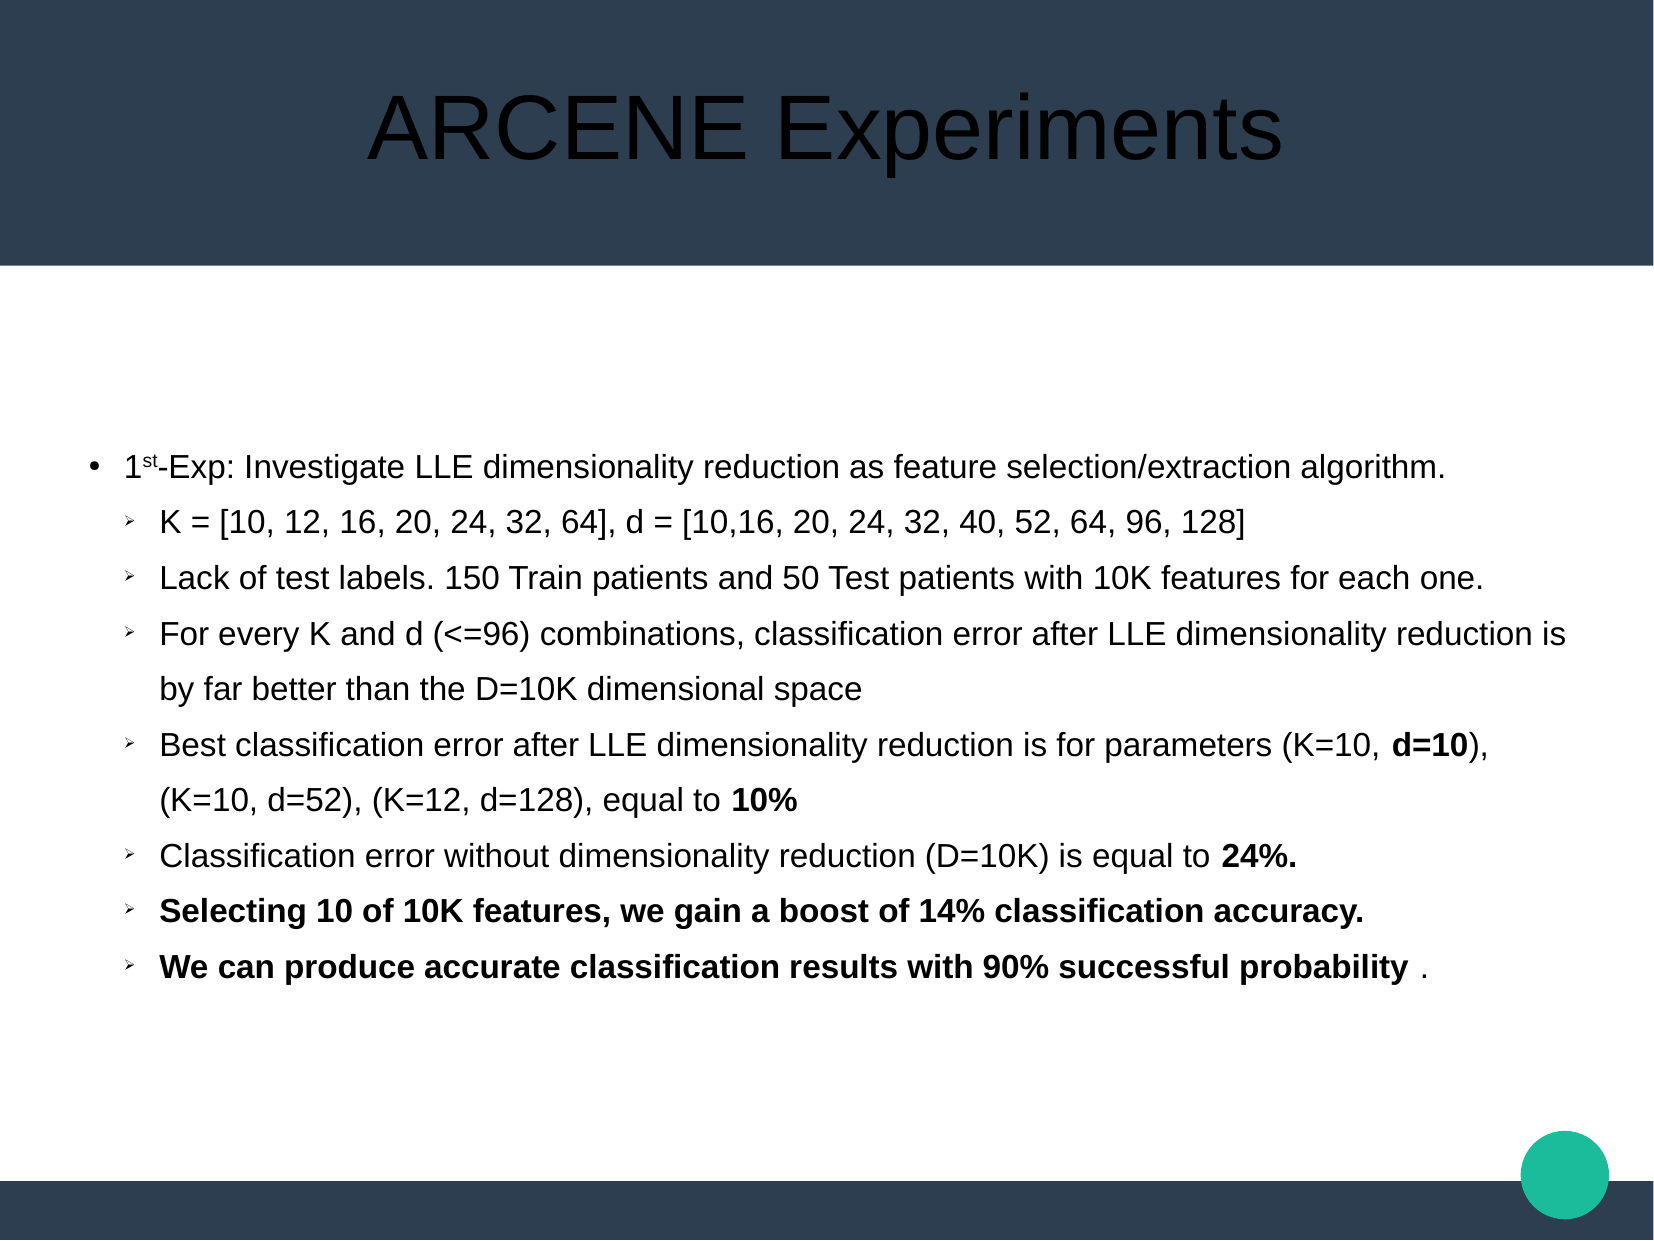

# ARCENE Experiments
1st-Exp: Investigate LLE dimensionality reduction as feature selection/extraction algorithm.
K = [10, 12, 16, 20, 24, 32, 64], d = [10,16, 20, 24, 32, 40, 52, 64, 96, 128]
Lack of test labels. 150 Train patients and 50 Test patients with 10K features for each one.
For every K and d (<=96) combinations, classification error after LLE dimensionality reduction is by far better than the D=10K dimensional space
Best classification error after LLE dimensionality reduction is for parameters (K=10, d=10), (K=10, d=52), (K=12, d=128), equal to 10%
Classification error without dimensionality reduction (D=10K) is equal to 24%.
Selecting 10 of 10K features, we gain a boost of 14% classification accuracy.
We can produce accurate classification results with 90% successful probability .